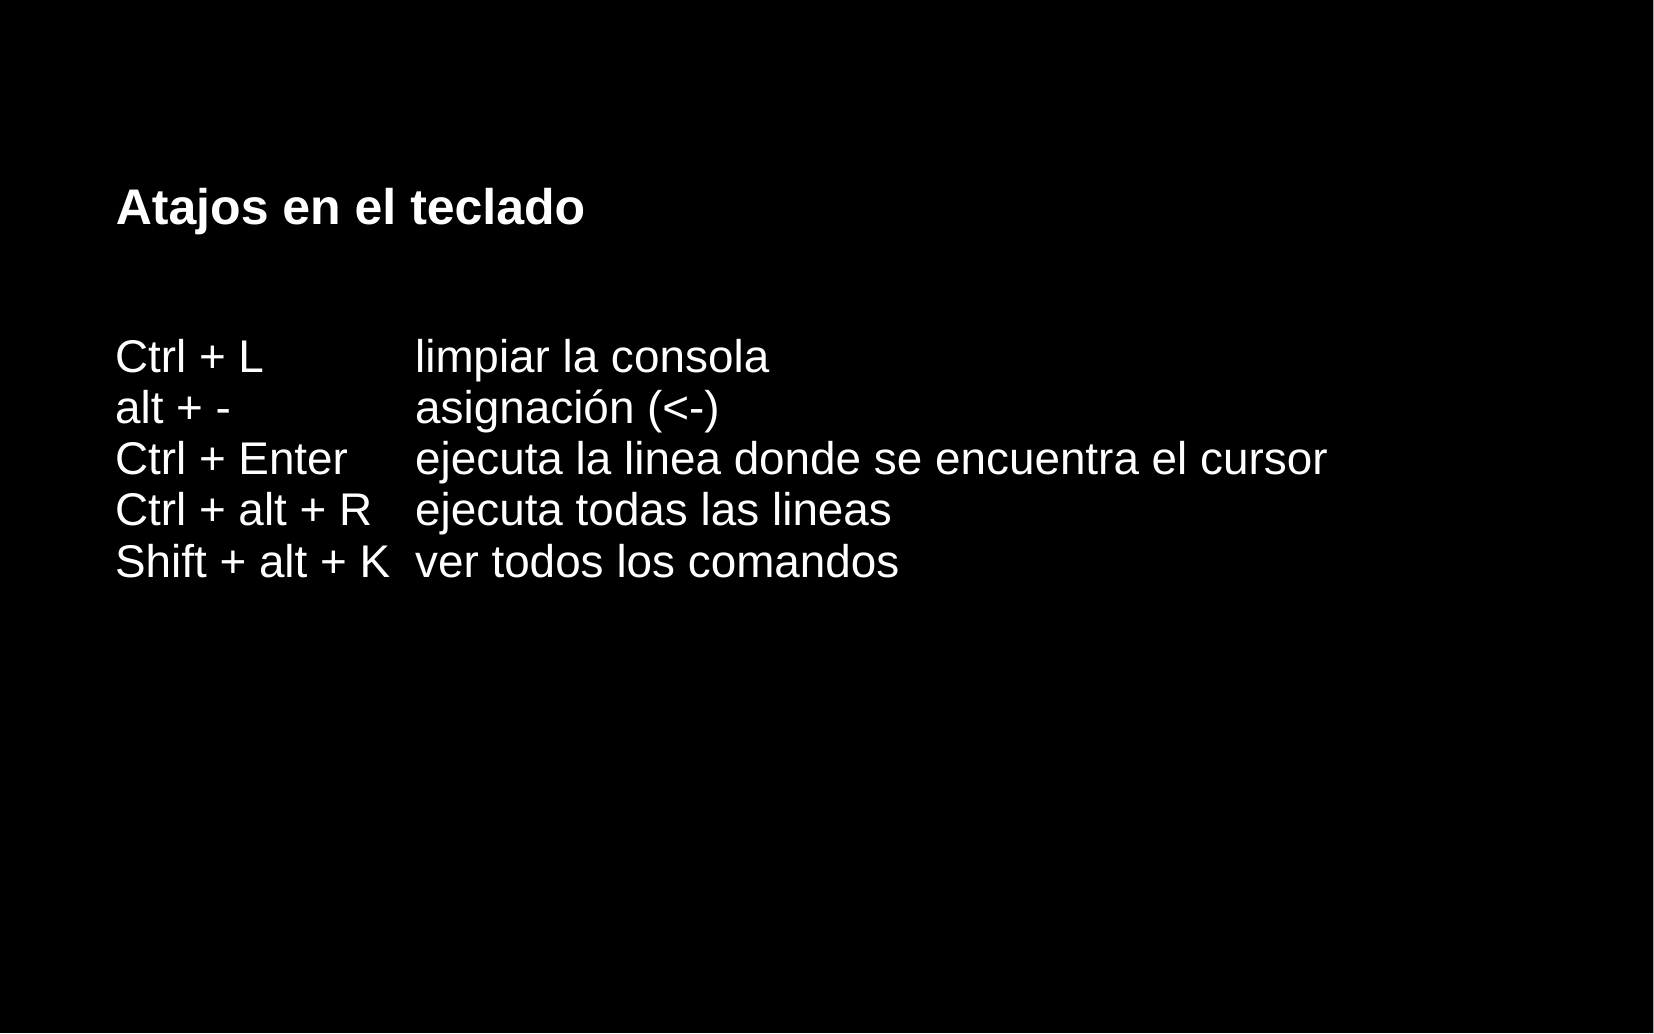

# Atajos en el teclado
Ctrl + L 		limpiar la consola
alt + -			asignación (<-)
Ctrl + Enter 	ejecuta la linea donde se encuentra el cursor
Ctrl + alt + R 	ejecuta todas las lineas
Shift + alt + K 	ver todos los comandos